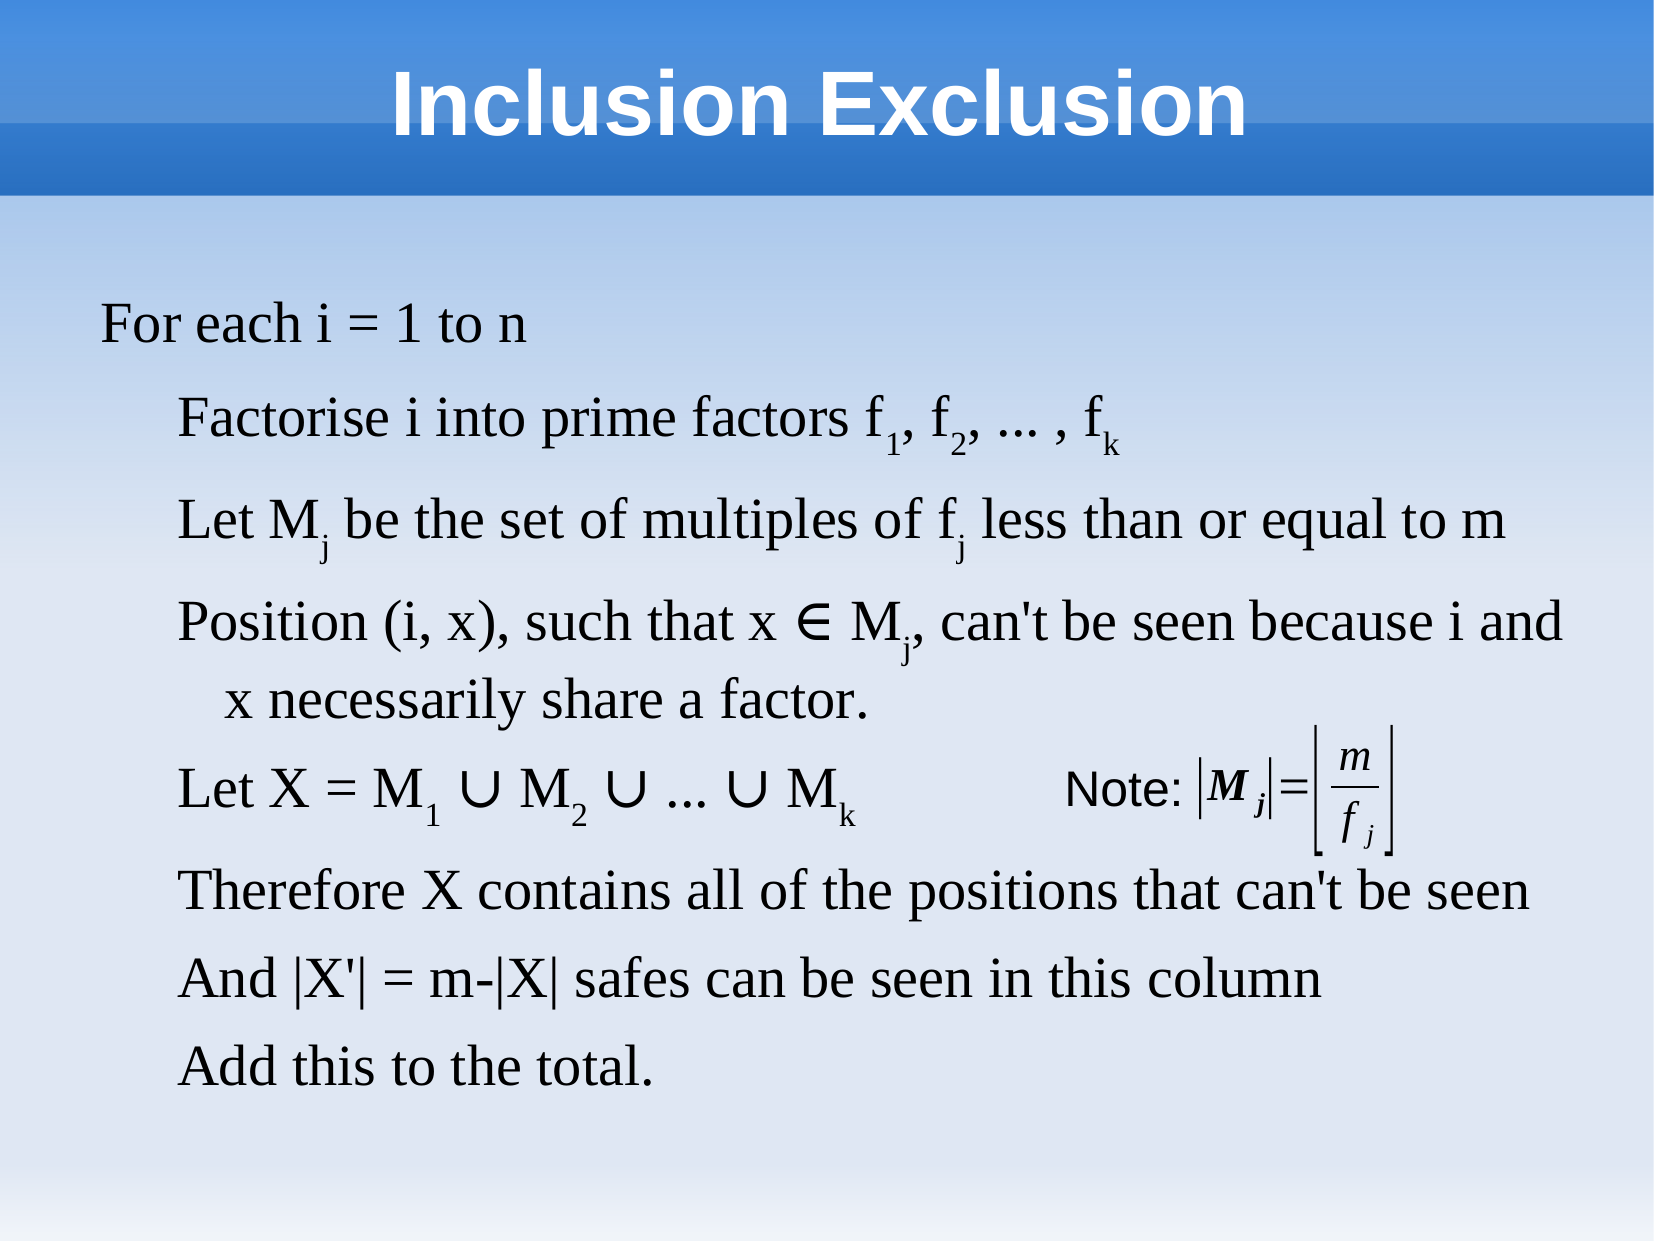

# Inclusion Exclusion
For each i = 1 to n
Factorise i into prime factors f1, f2, ... , fk
Let Mj be the set of multiples of fj less than or equal to m
Position (i, x), such that x ∈ Mj, can't be seen because i and x necessarily share a factor.
Let X = M1 ∪ M2 ∪ ... ∪ Mk
Therefore X contains all of the positions that can't be seen
And |X'| = m-|X| safes can be seen in this column
Add this to the total.
Note: